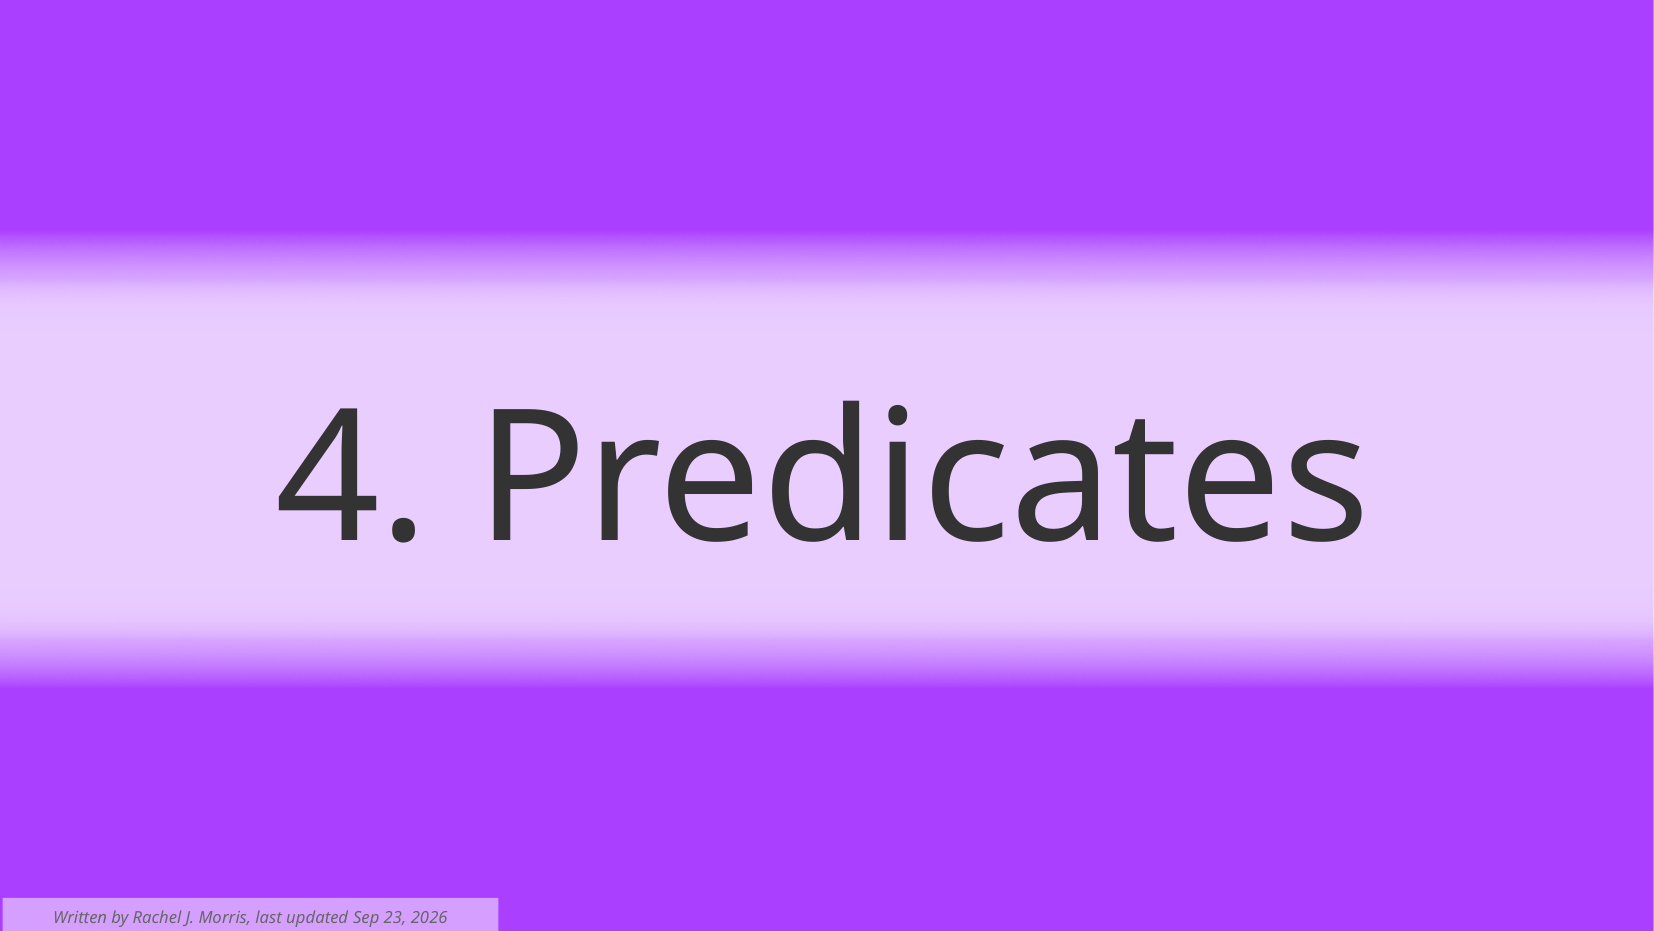

# 4. Predicates
Written by Rachel J. Morris, last updated